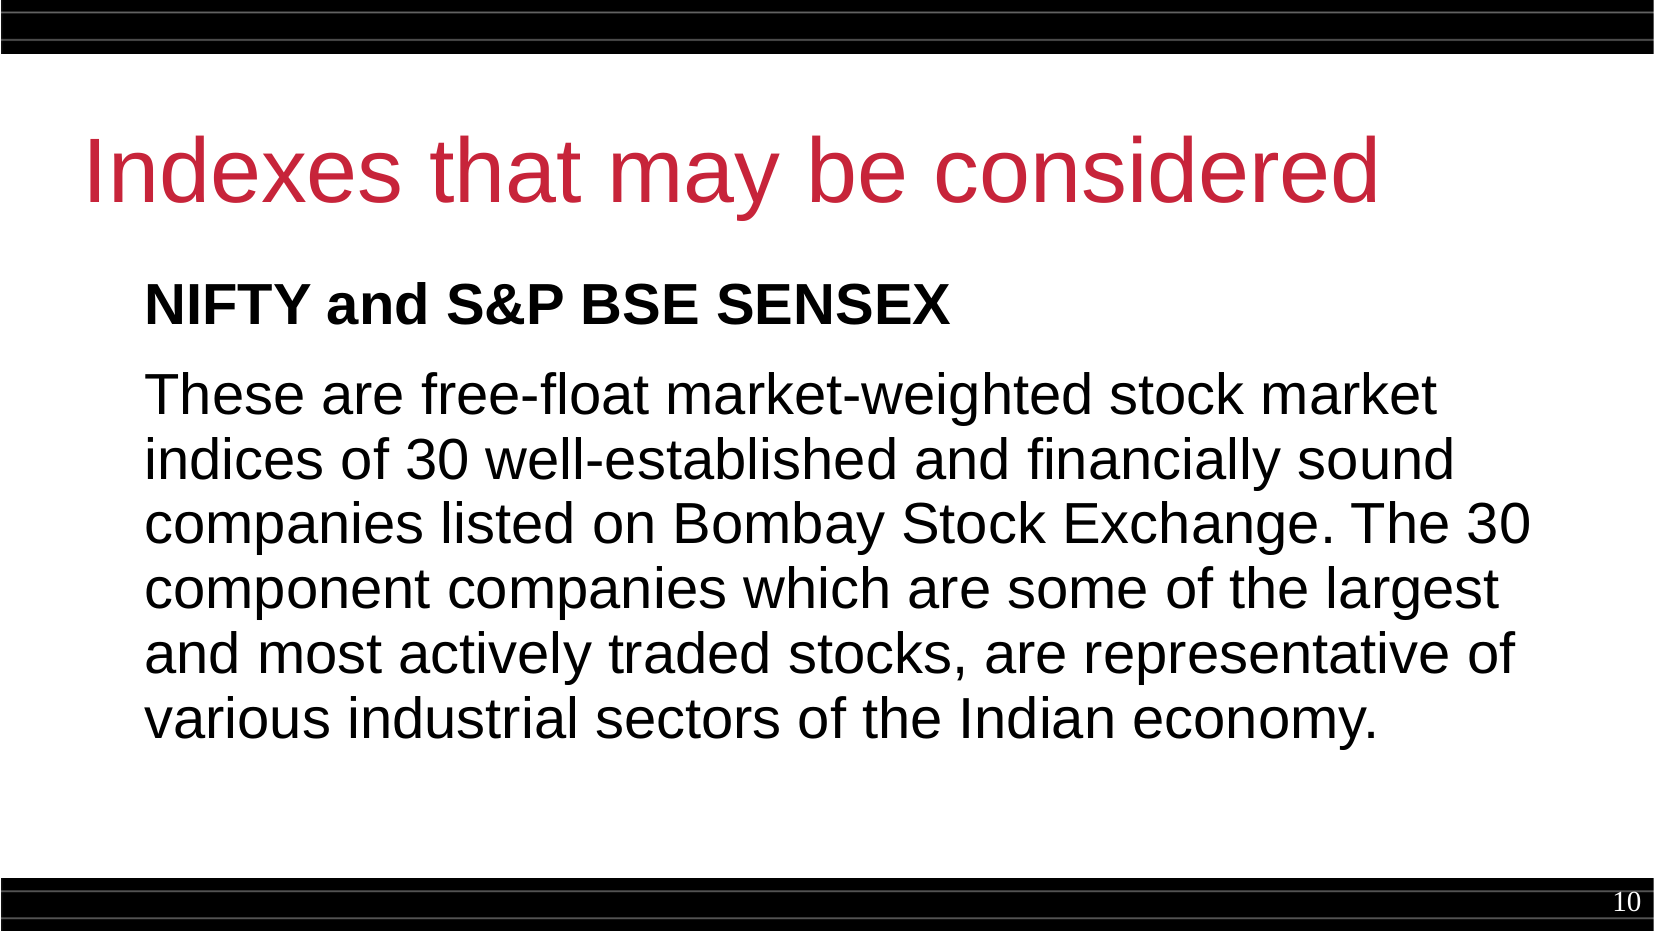

# Indexes that may be considered
NIFTY and S&P BSE SENSEX
These are free-float market-weighted stock market indices of 30 well-established and financially sound companies listed on Bombay Stock Exchange. The 30 component companies which are some of the largest and most actively traded stocks, are representative of various industrial sectors of the Indian economy.